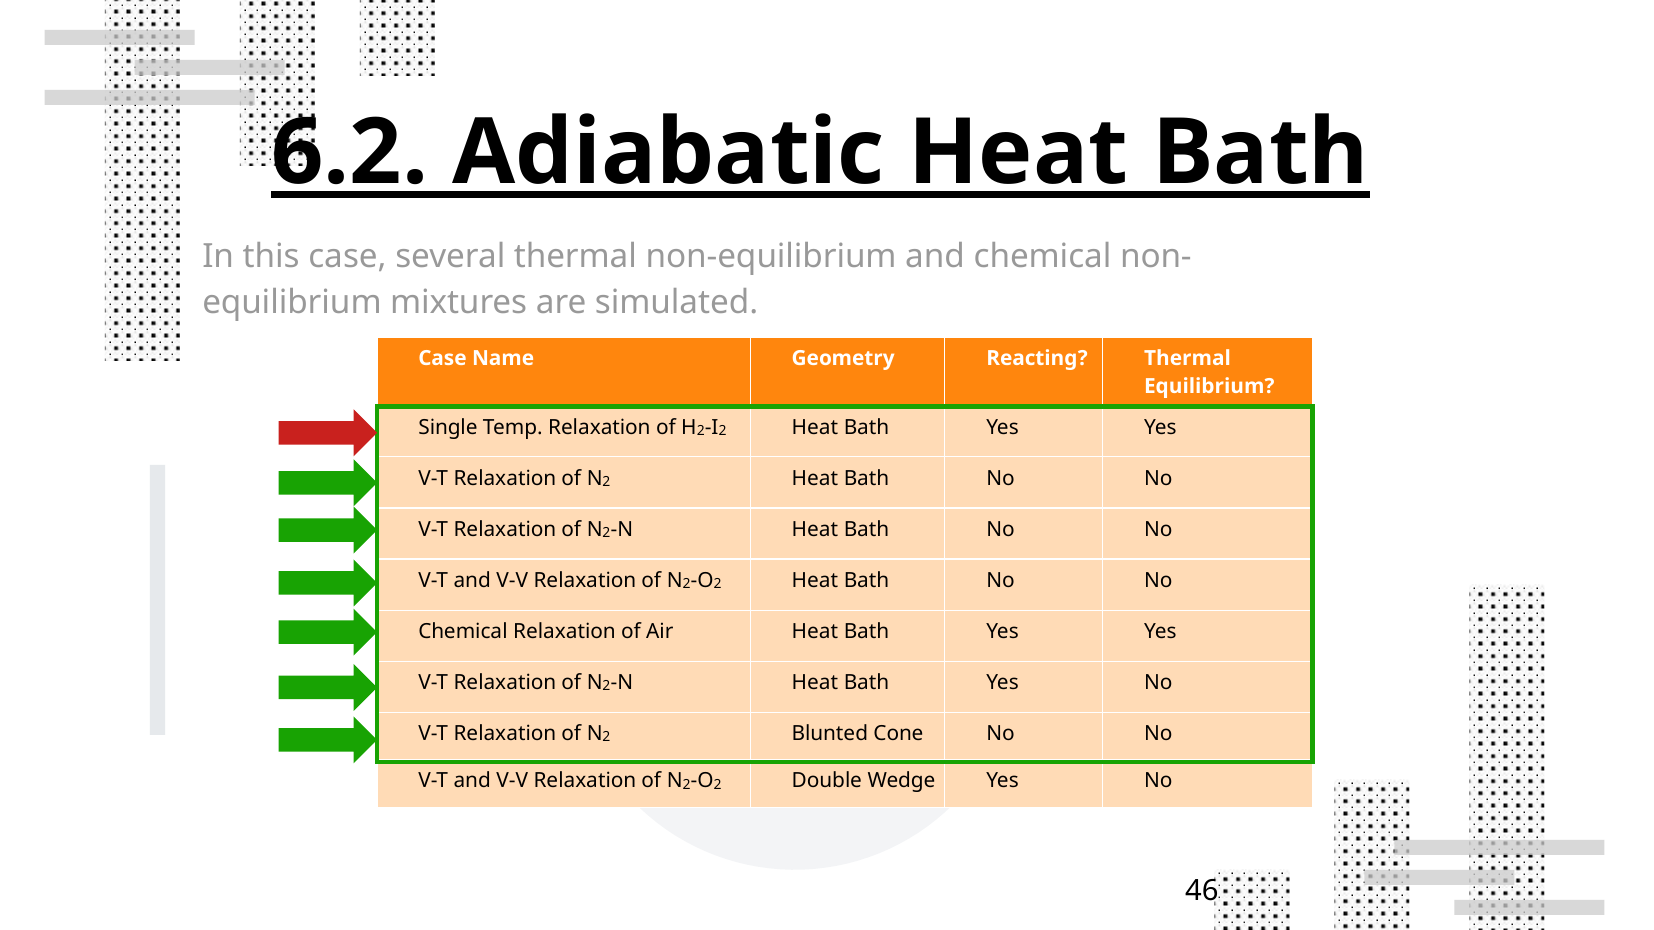

# 6.2. Adiabatic Heat Bath
In this case, several thermal non-equilibrium and chemical non-equilibrium mixtures are simulated.
| Case Name | Geometry | Reacting? | Thermal Equilibrium? |
| --- | --- | --- | --- |
| Single Temp. Relaxation of H2-I2 | Heat Bath | Yes | Yes |
| V-T Relaxation of N2 | Heat Bath | No | No |
| V-T Relaxation of N2-N | Heat Bath | No | No |
| V-T and V-V Relaxation of N2-O2 | Heat Bath | No | No |
| Chemical Relaxation of Air | Heat Bath | Yes | Yes |
| V-T Relaxation of N2-N | Heat Bath | Yes | No |
| V-T Relaxation of N2 | Blunted Cone | No | No |
| V-T and V-V Relaxation of N2-O2 | Double Wedge | Yes | No |
46